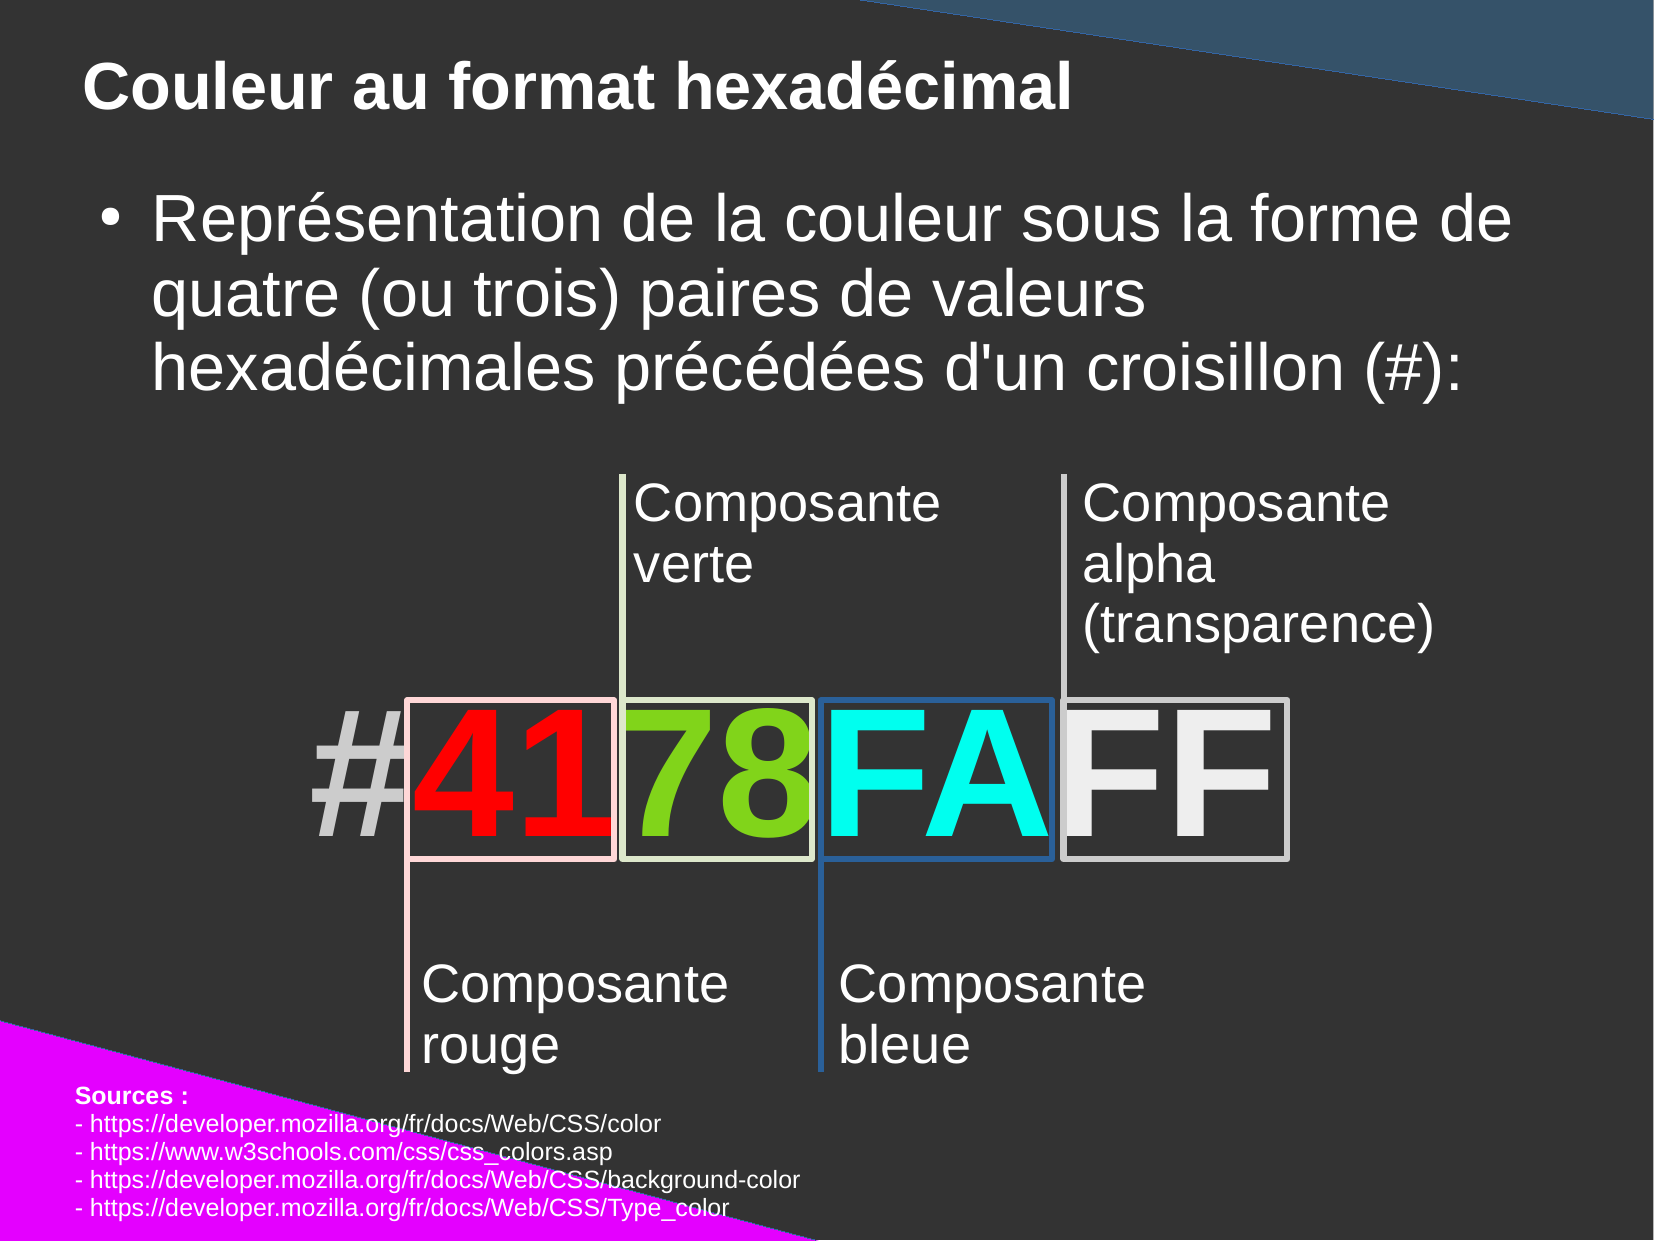

Couleur au format hexadécimal
Représentation de la couleur sous la forme de quatre (ou trois) paires de valeurs hexadécimales précédées d'un croisillon (#):
Composante
verte
# Composante alpha (transparence)
#4178FAFF
Composante
rouge
Composante
bleue
Sources :
- https://developer.mozilla.org/fr/docs/Web/CSS/color
- https://www.w3schools.com/css/css_colors.asp
- https://developer.mozilla.org/fr/docs/Web/CSS/background-color
- https://developer.mozilla.org/fr/docs/Web/CSS/Type_color